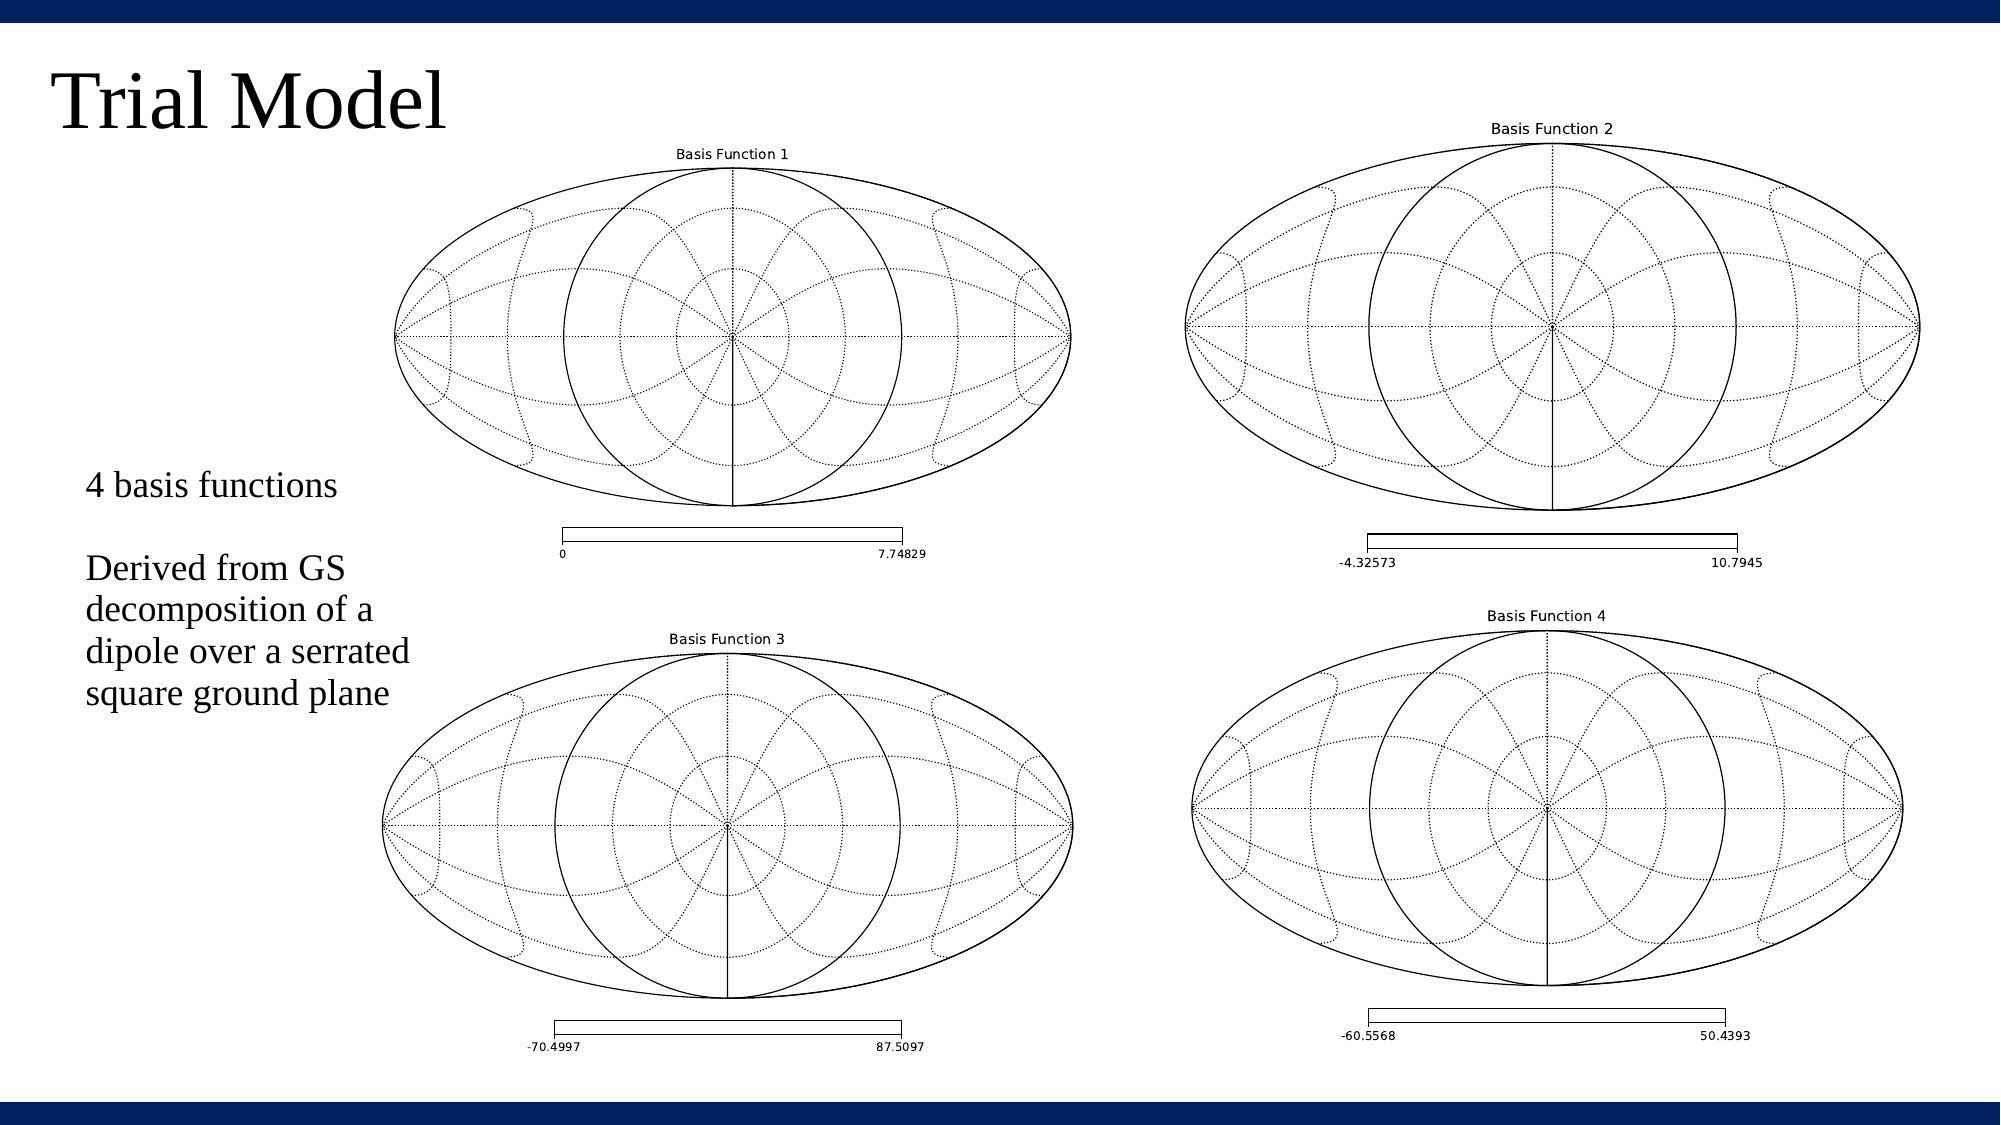

Trial Model
4 basis functions
Derived from GS decomposition of a dipole over a serrated square ground plane